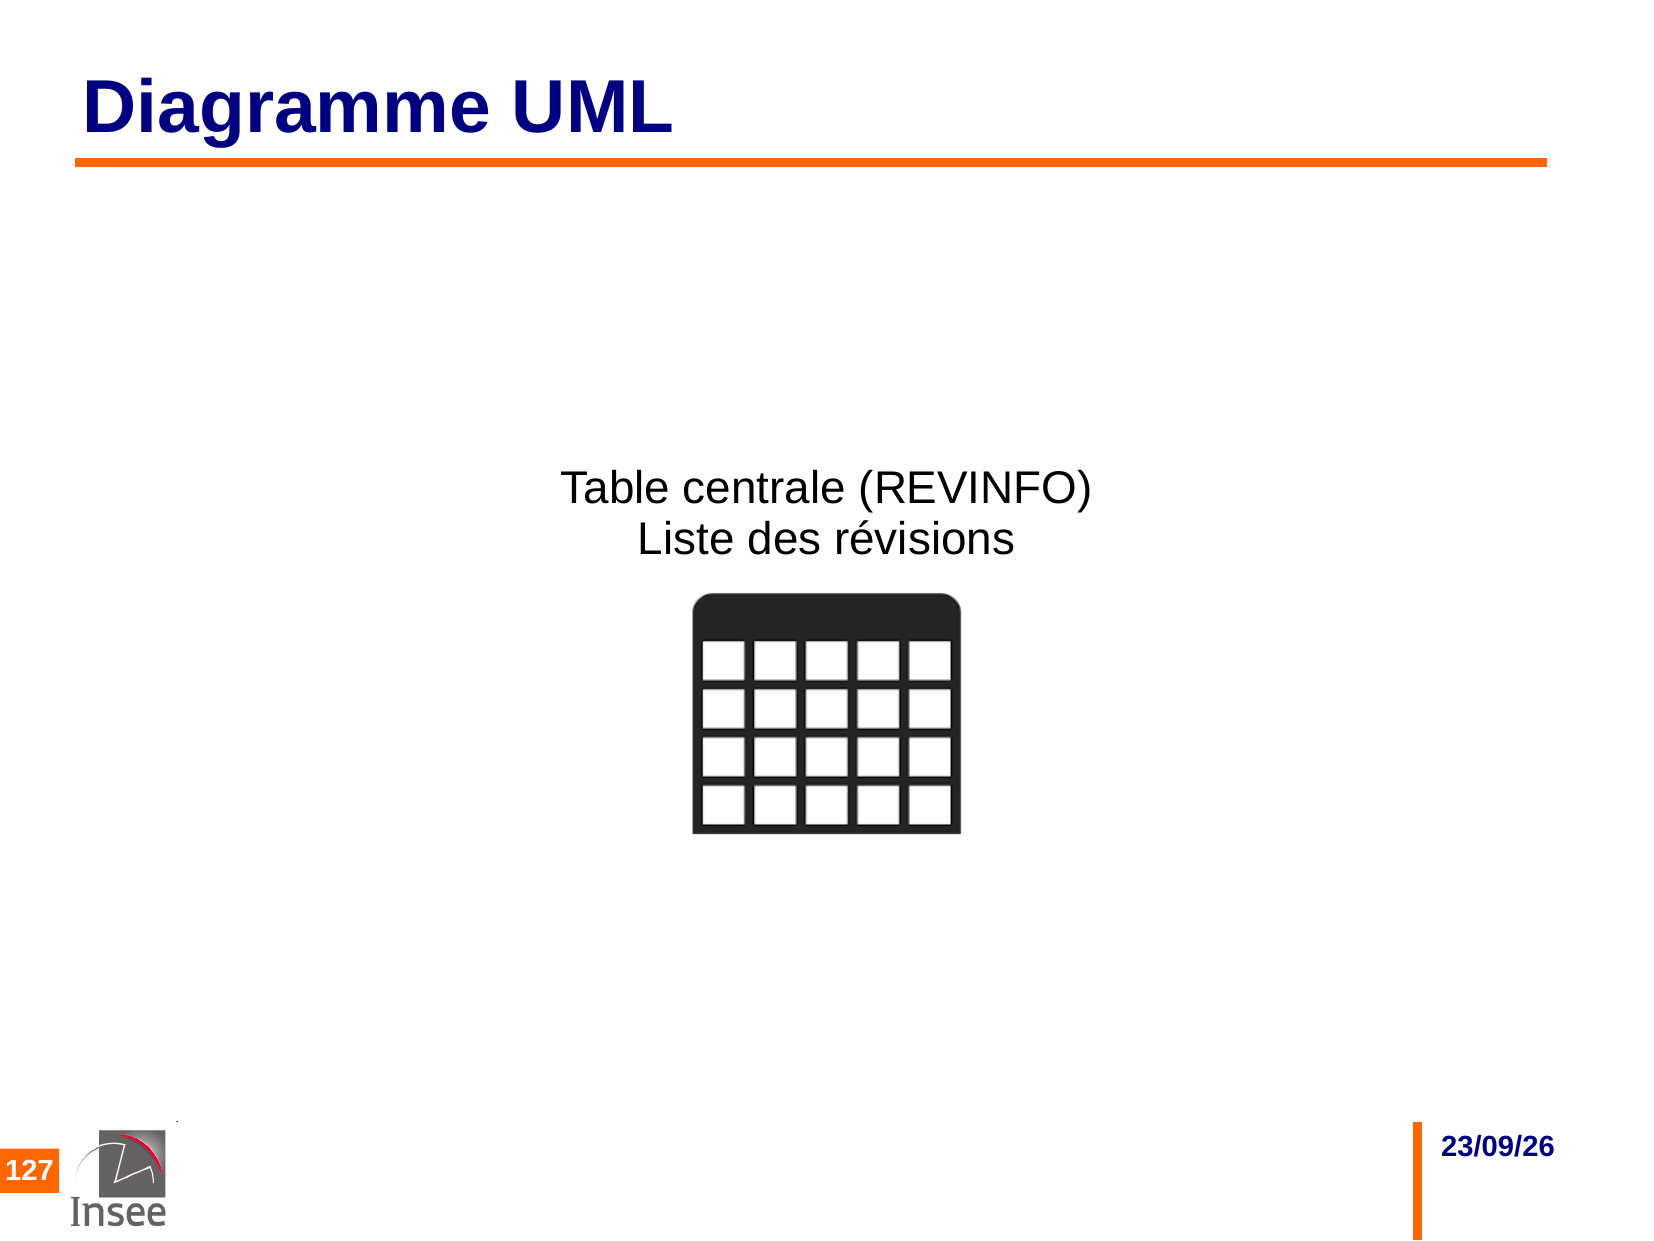

# Diagramme UML
Table centrale (REVINFO)
Liste des révisions
127